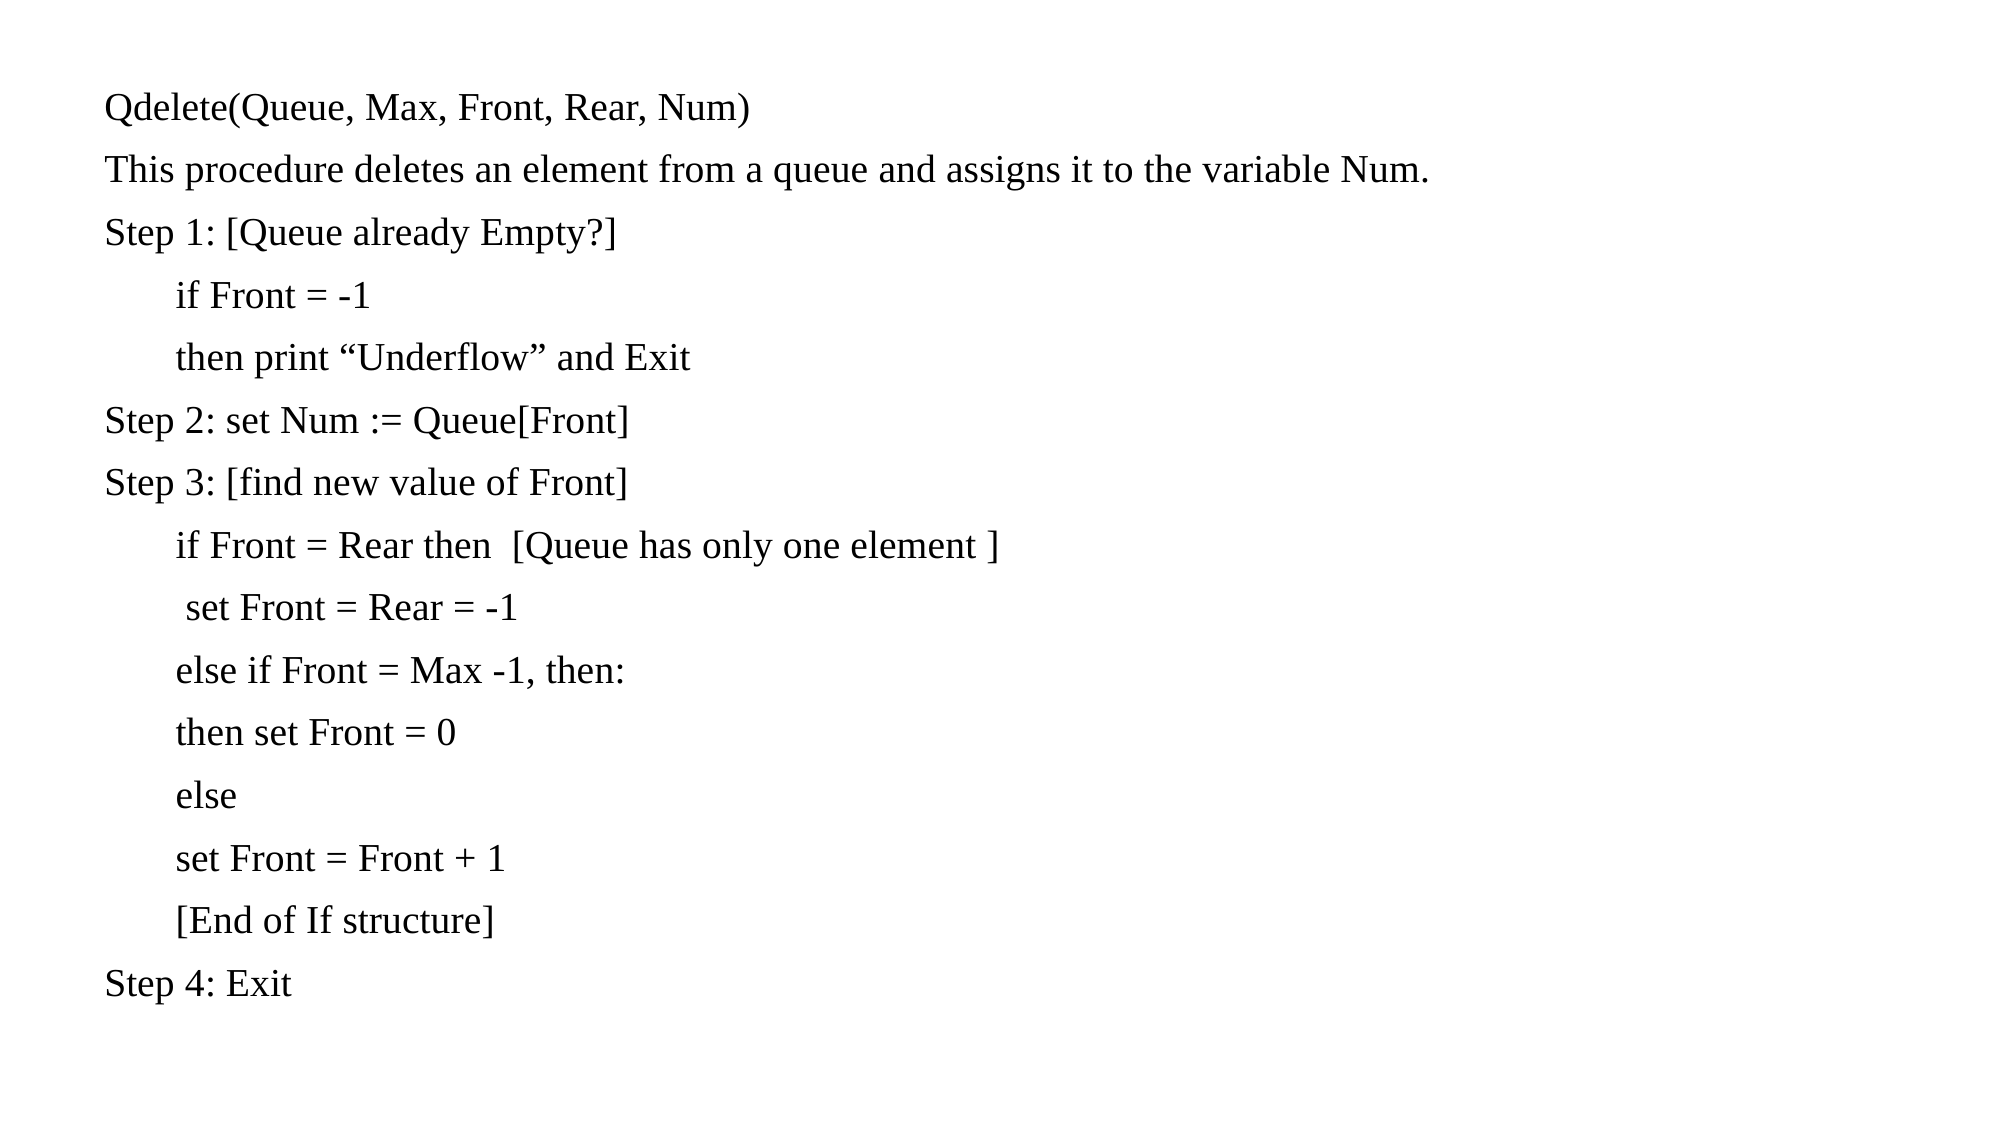

# Qdelete(Queue, Max, Front, Rear, Num)
This procedure deletes an element from a queue and assigns it to the variable Num.
Step 1: [Queue already Empty?]
	if Front = -1
	then print “Underflow” and Exit
Step 2: set Num := Queue[Front]
Step 3: [find new value of Front]
	if Front = Rear then [Queue has only one element ]
	 set Front = Rear = -1
	else if Front = Max -1, then:
	then set Front = 0
	else
	set Front = Front + 1
	[End of If structure]
Step 4: Exit